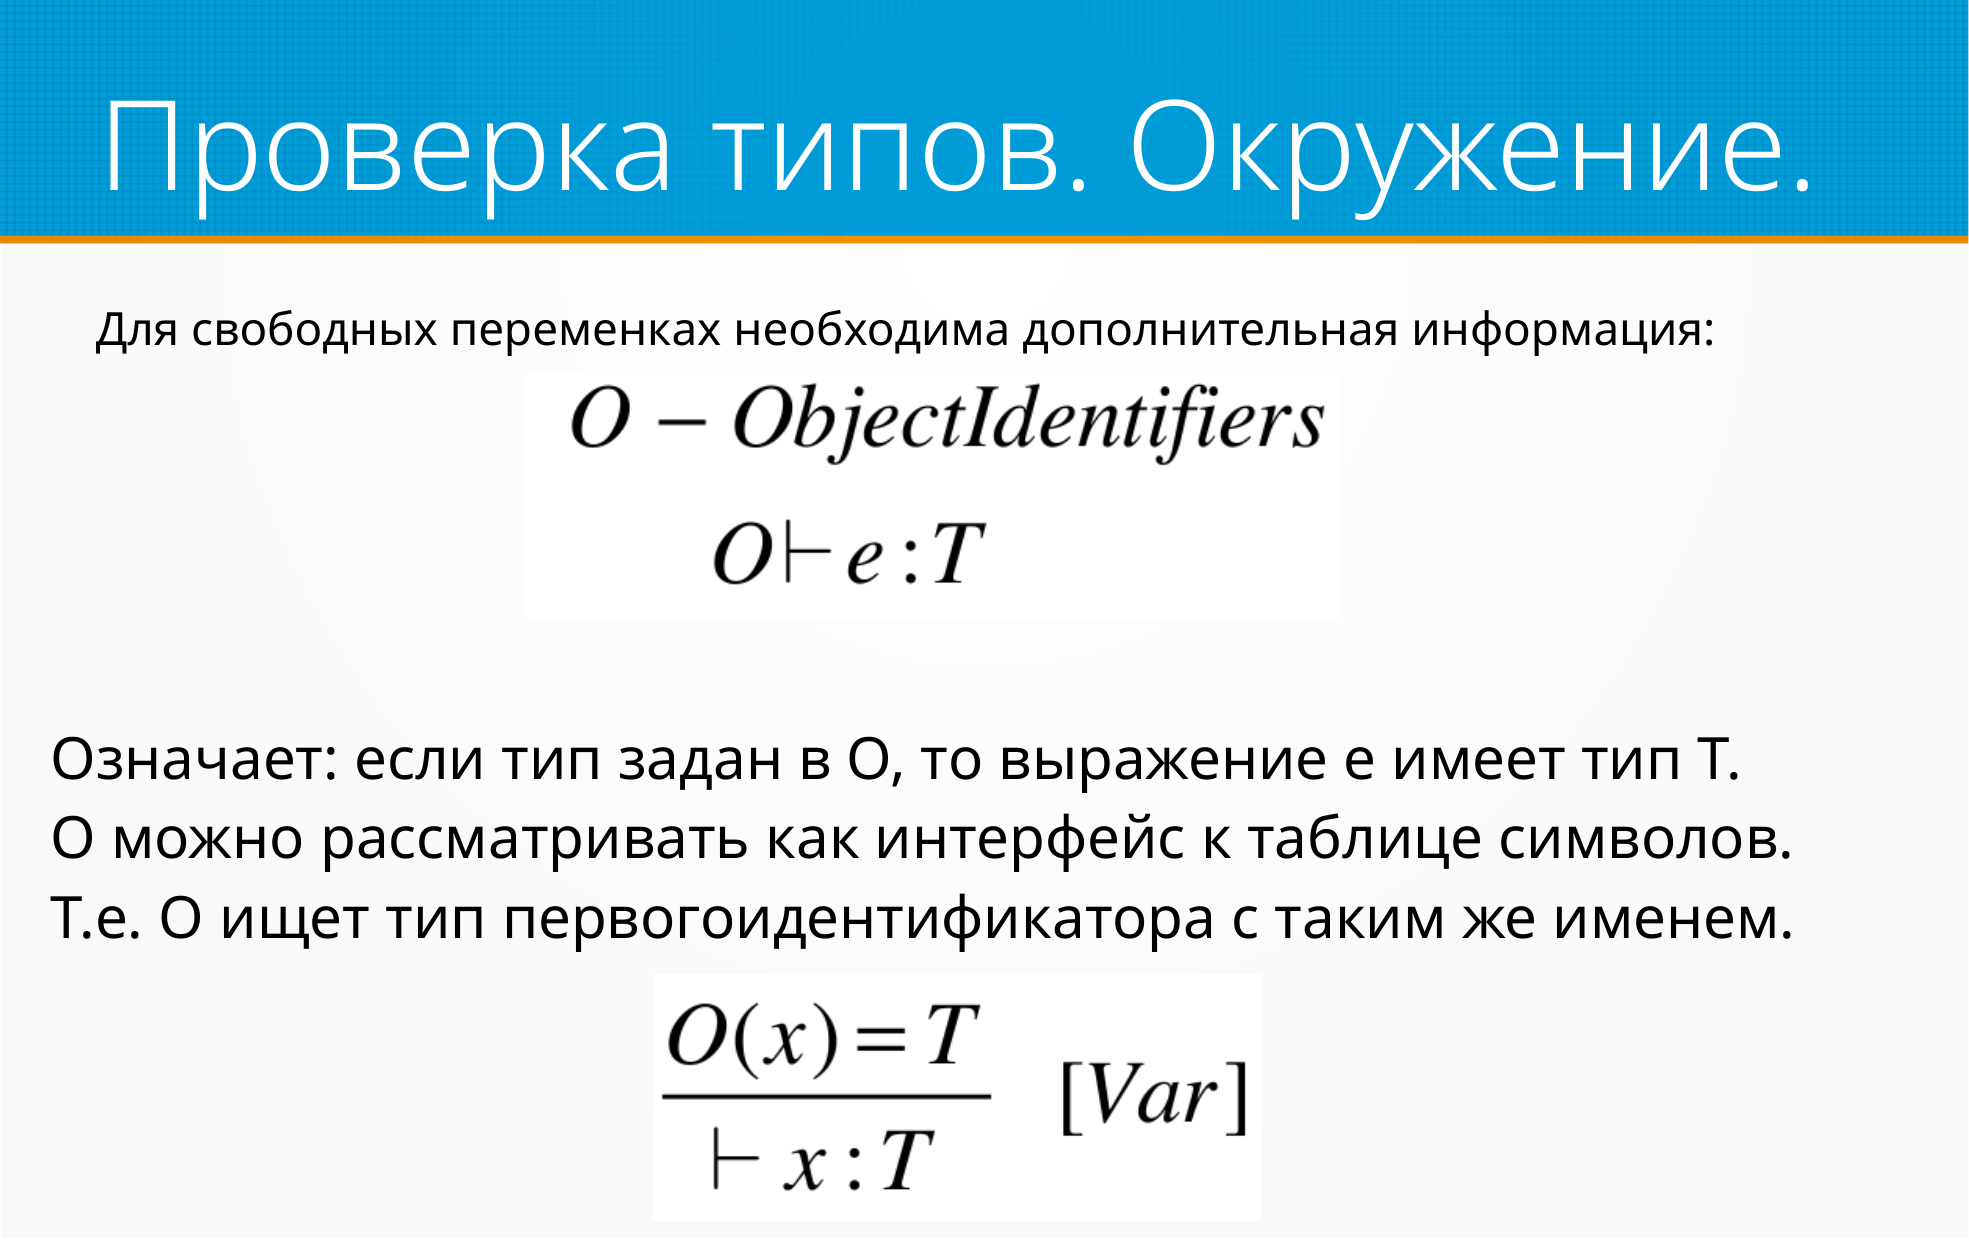

# Проверка типов. Окружение.
Для свободных переменках необходима дополнительная информация:
Означает: если тип задан в О, то выражение е имеет тип Т.
О можно рассматривать как интерфейс к таблице символов.
Т.е. О ищет тип первогоидентификатора с таким же именем.